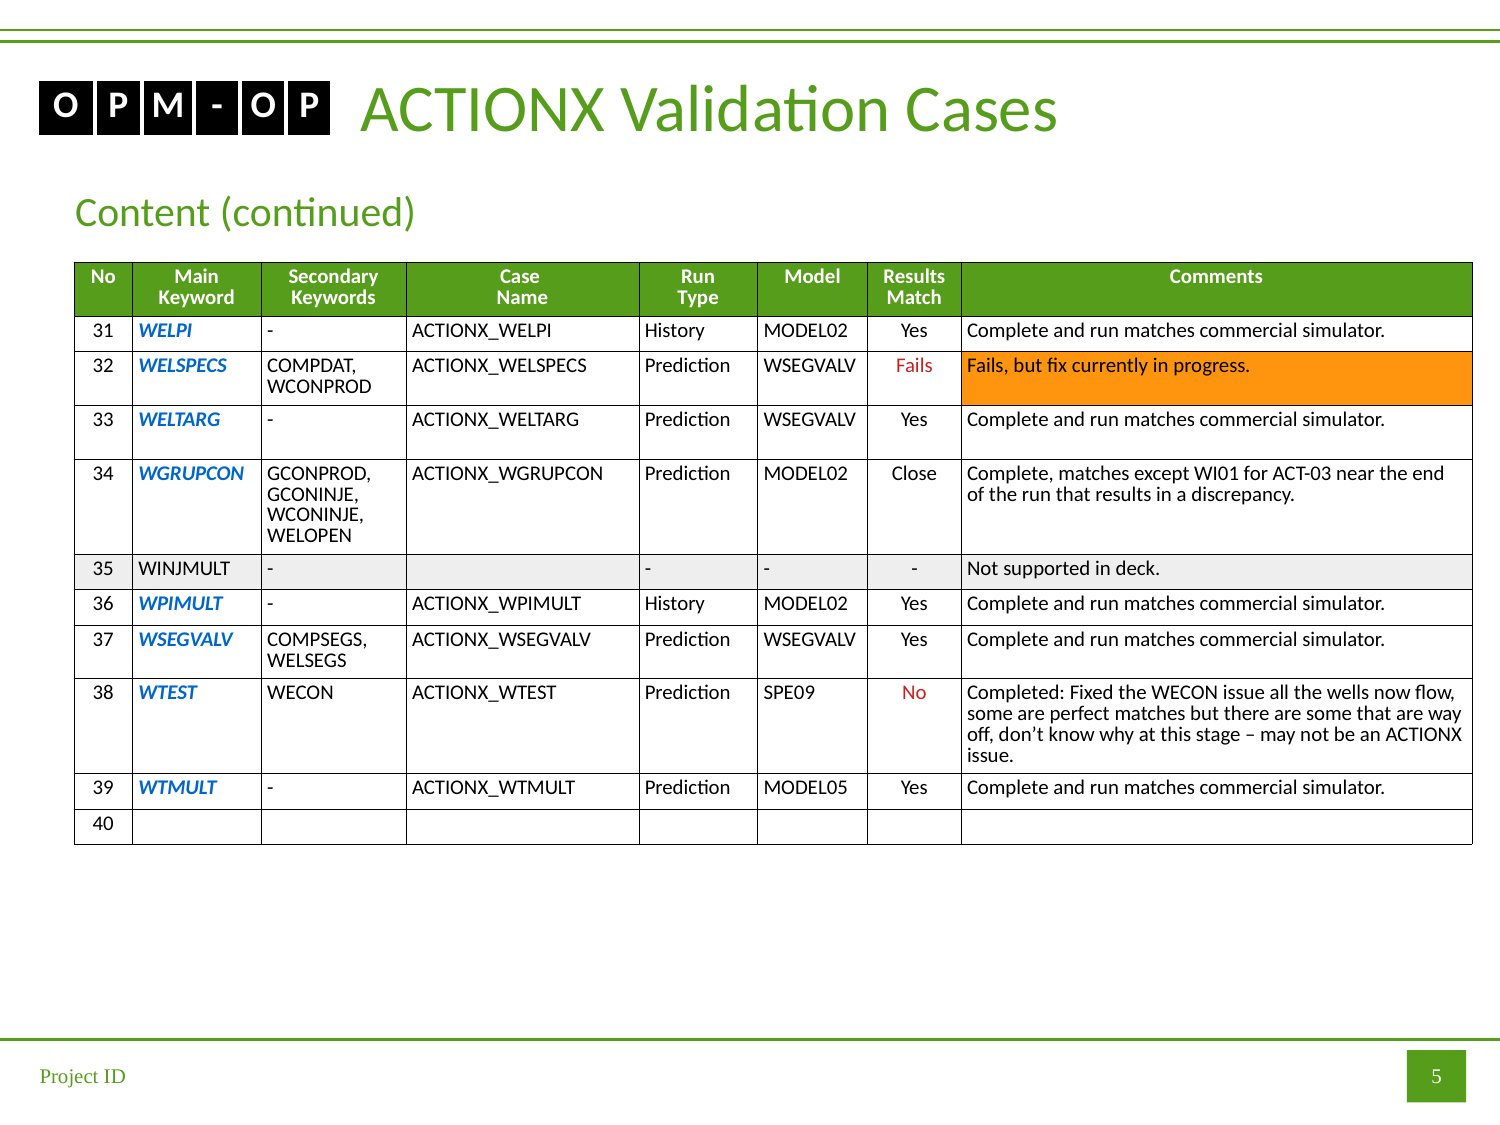

# ACTIONX Validation Cases
Content (continued)
| No | Main Keyword | Secondary Keywords | Case Name | Run Type | Model | Results Match | Comments |
| --- | --- | --- | --- | --- | --- | --- | --- |
| 31 | WELPI | - | ACTIONX\_WELPI | History | MODEL02 | Yes | Complete and run matches commercial simulator. |
| 32 | WELSPECS | COMPDAT, WCONPROD | ACTIONX\_WELSPECS | Prediction | WSEGVALV | Fails | Fails, but fix currently in progress. |
| 33 | WELTARG | - | ACTIONX\_WELTARG | Prediction | WSEGVALV | Yes | Complete and run matches commercial simulator. |
| 34 | WGRUPCON | GCONPROD, GCONINJE, WCONINJE, WELOPEN | ACTIONX\_WGRUPCON | Prediction | MODEL02 | Close | Complete, matches except WI01 for ACT-03 near the end of the run that results in a discrepancy. |
| 35 | WINJMULT | - | | - | - | - | Not supported in deck. |
| 36 | WPIMULT | - | ACTIONX\_WPIMULT | History | MODEL02 | Yes | Complete and run matches commercial simulator. |
| 37 | WSEGVALV | COMPSEGS, WELSEGS | ACTIONX\_WSEGVALV | Prediction | WSEGVALV | Yes | Complete and run matches commercial simulator. |
| 38 | WTEST | WECON | ACTIONX\_WTEST | Prediction | SPE09 | No | Completed: Fixed the WECON issue all the wells now flow, some are perfect matches but there are some that are way off, don’t know why at this stage – may not be an ACTIONX issue. |
| 39 | WTMULT | - | ACTIONX\_WTMULT | Prediction | MODEL05 | Yes | Complete and run matches commercial simulator. |
| 40 | | | | | | | |
Project ID
5